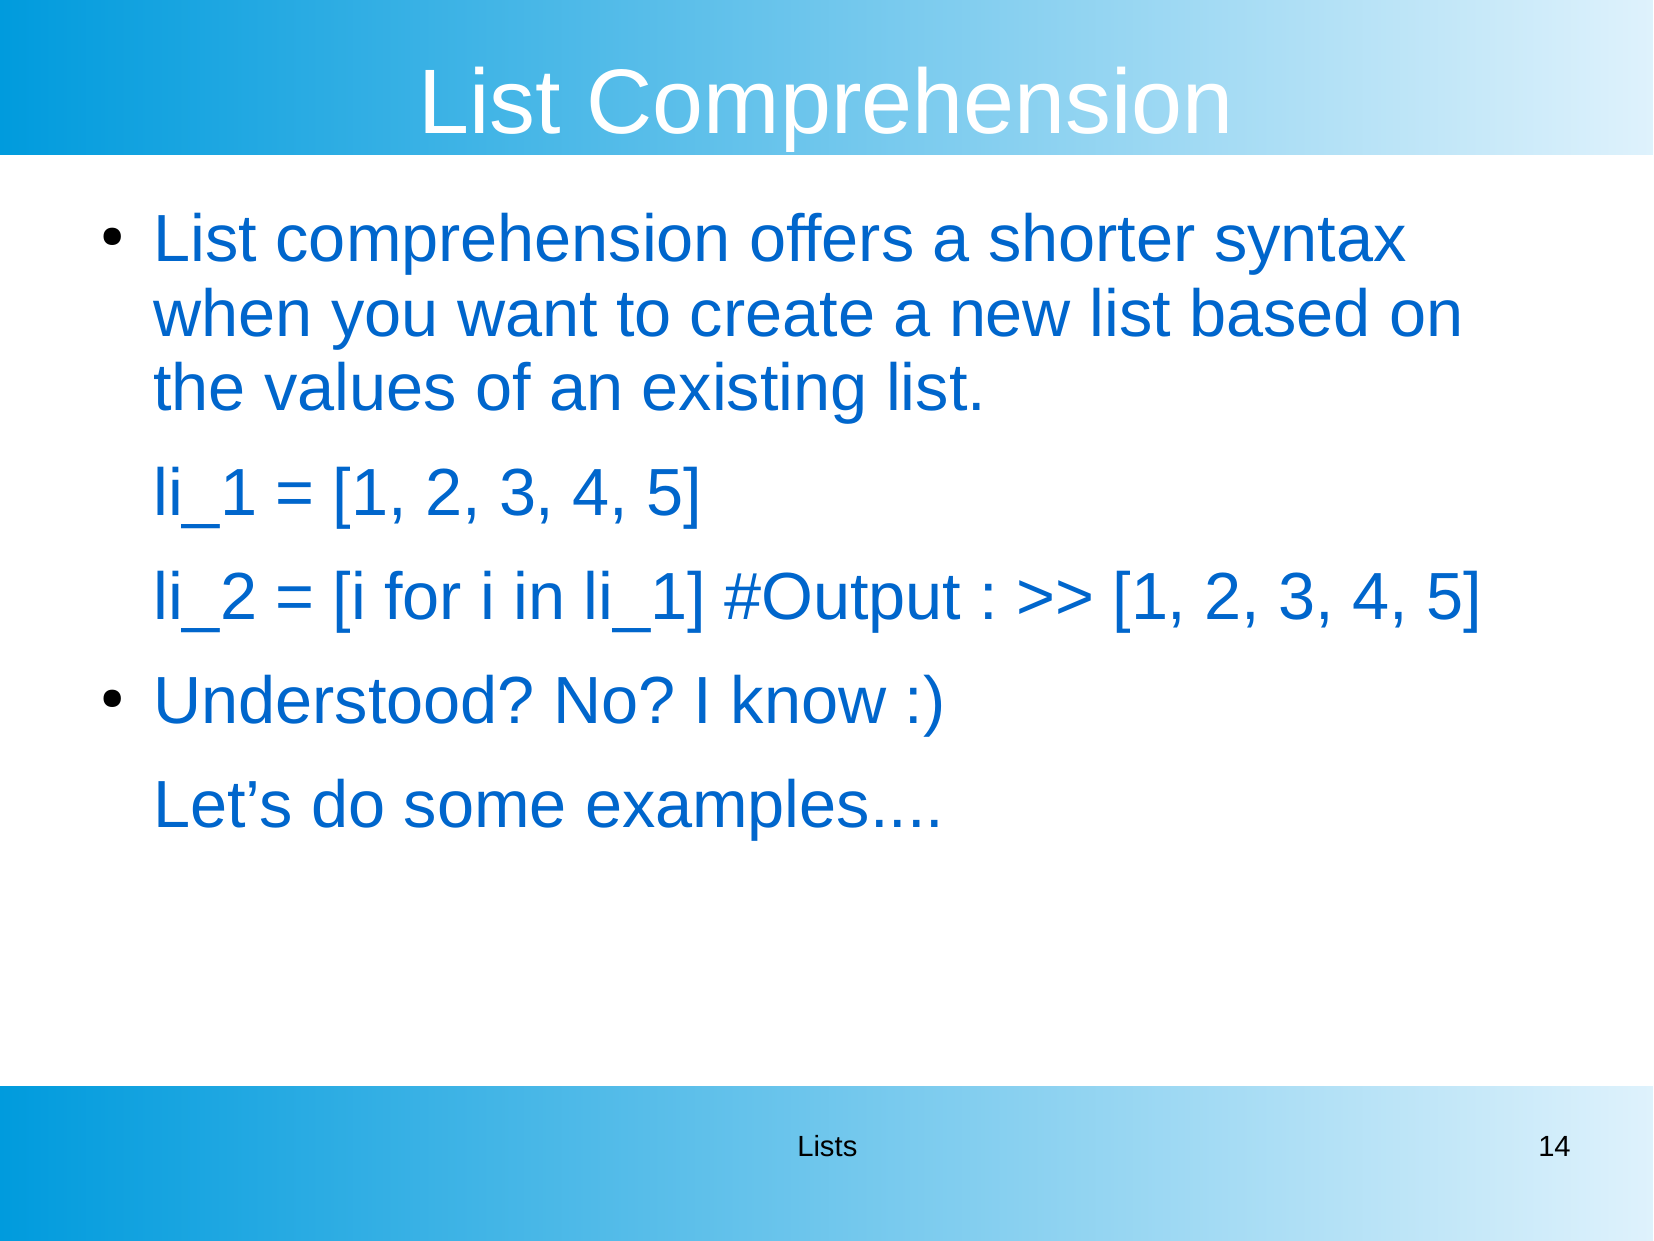

# List Comprehension
List comprehension offers a shorter syntax when you want to create a new list based on the values of an existing list.
li_1 = [1, 2, 3, 4, 5]
li_2 = [i for i in li_1] #Output : >> [1, 2, 3, 4, 5]
Understood? No? I know :)
Let’s do some examples....
Lists
14